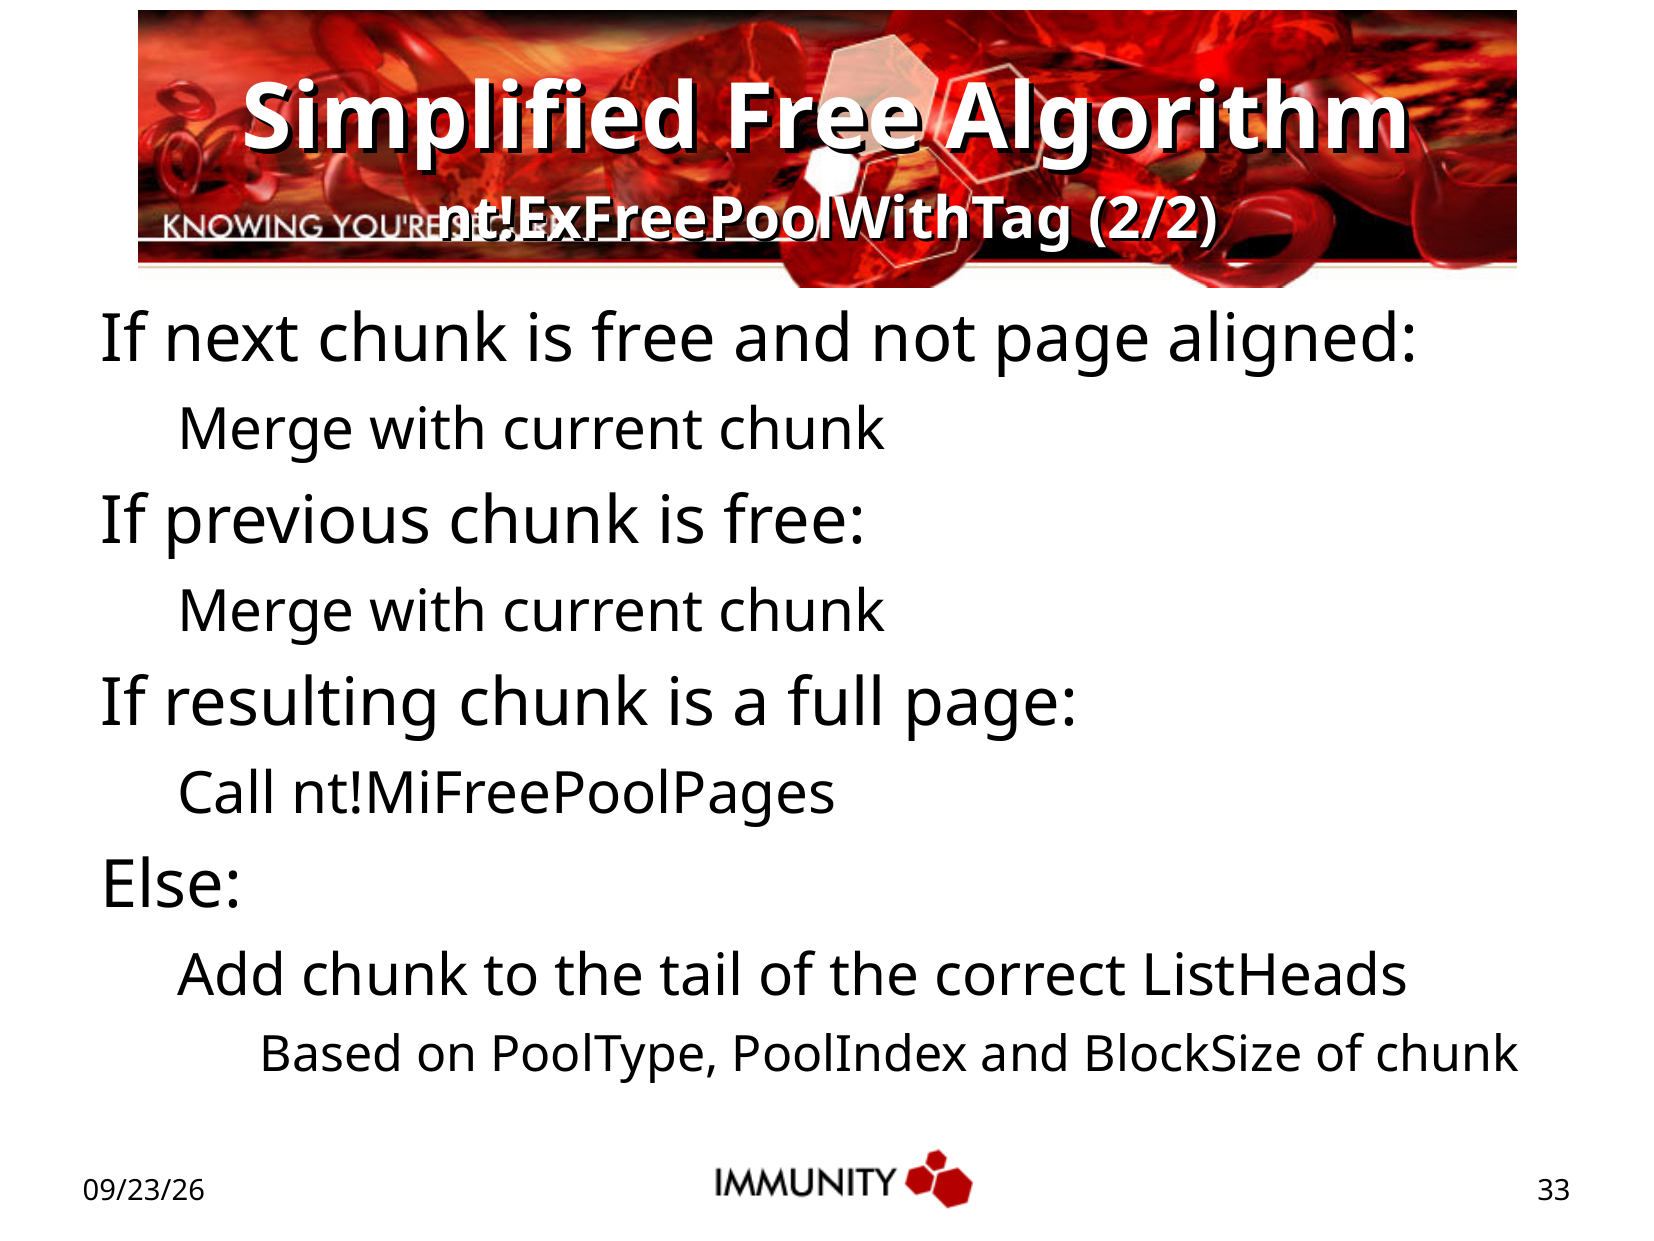

# Simplified Free Algorithm nt!ExFreePoolWithTag (2/2)
If next chunk is free and not page aligned:
Merge with current chunk
If previous chunk is free:
Merge with current chunk
If resulting chunk is a full page:
Call nt!MiFreePoolPages
Else:
Add chunk to the tail of the correct ListHeads
Based on PoolType, PoolIndex and BlockSize of chunk
33